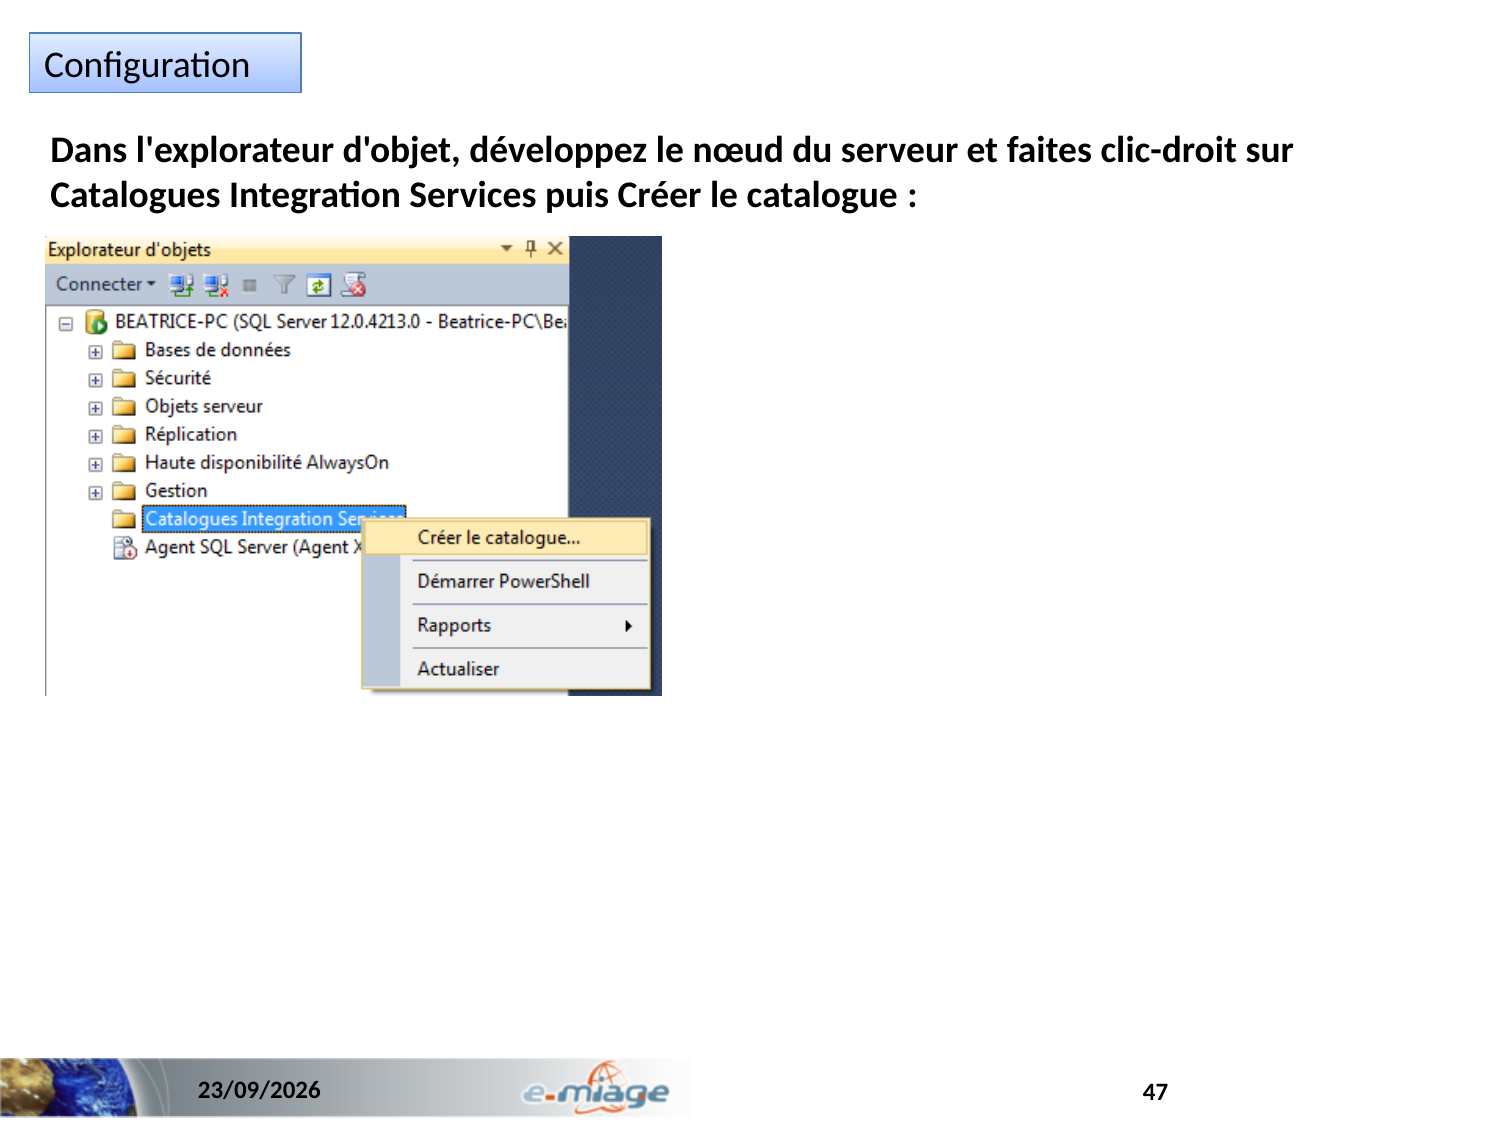

Configuration
Dans l'explorateur d'objet, développez le nœud du serveur et faites clic-droit sur Catalogues Integration Services puis Créer le catalogue :